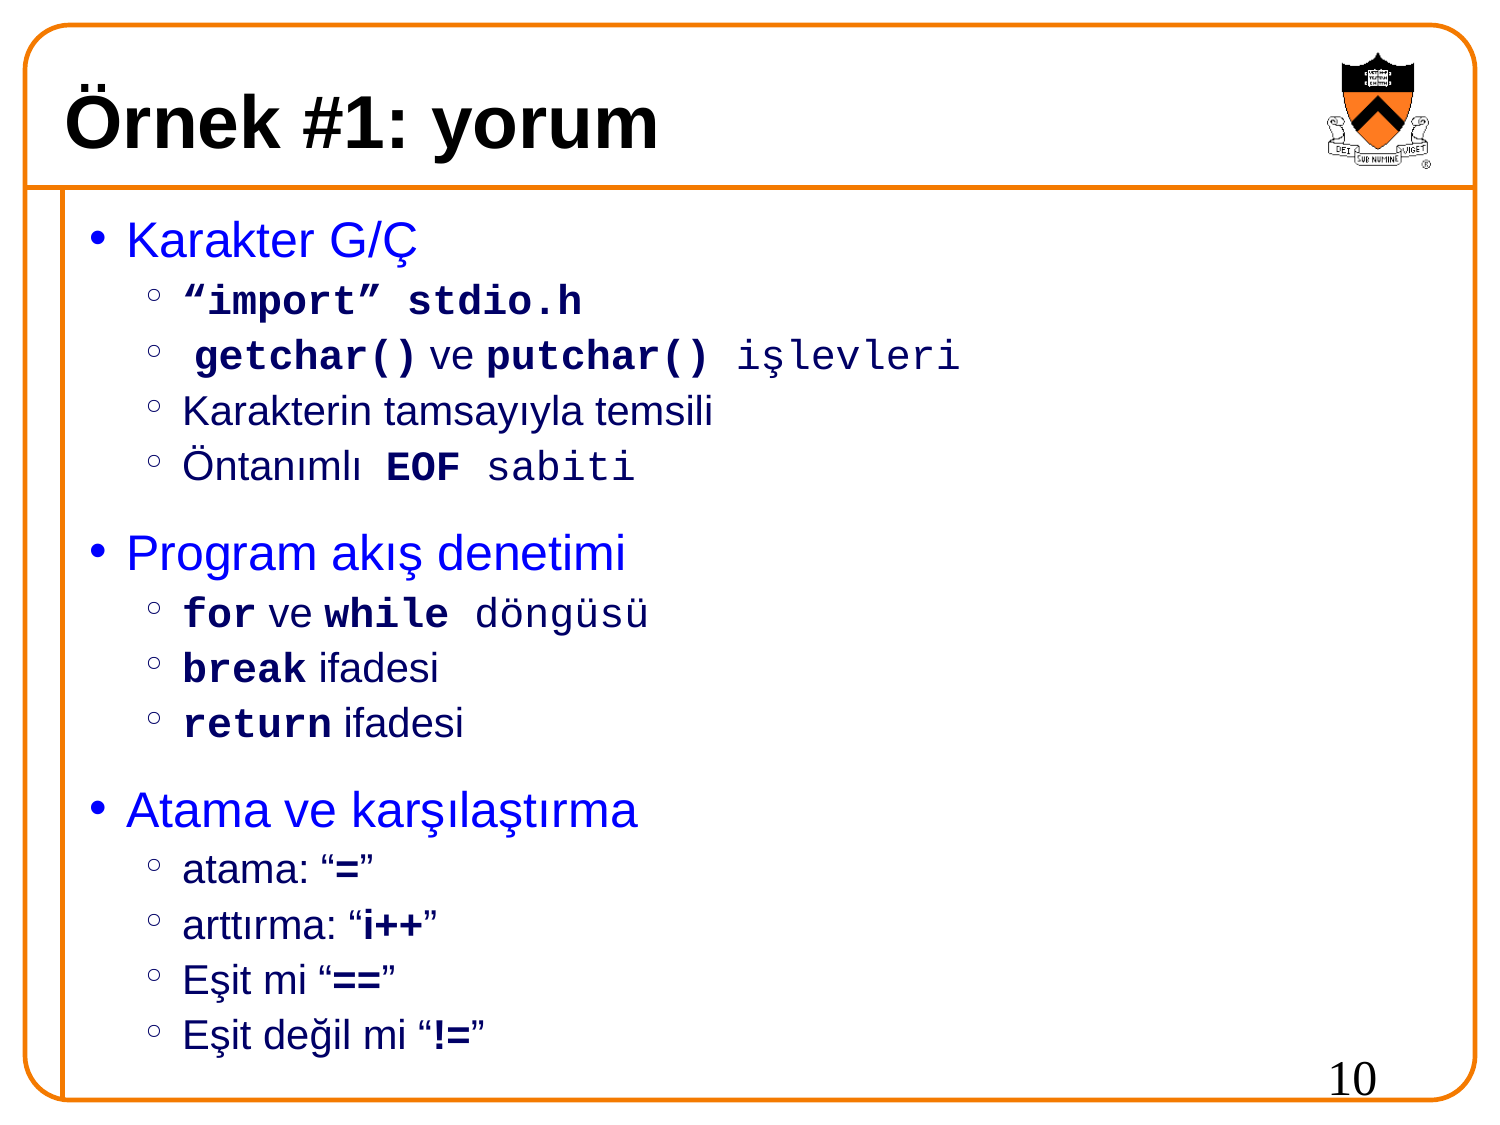

# Örnek #1: yorum
Karakter G/Ç
“import” stdio.h
 getchar() ve putchar() işlevleri
Karakterin tamsayıyla temsili
Öntanımlı EOF sabiti
Program akış denetimi
for ve while döngüsü
break ifadesi
return ifadesi
Atama ve karşılaştırma
atama: “=”
arttırma: “i++”
Eşit mi “==”
Eşit değil mi “!=”
10